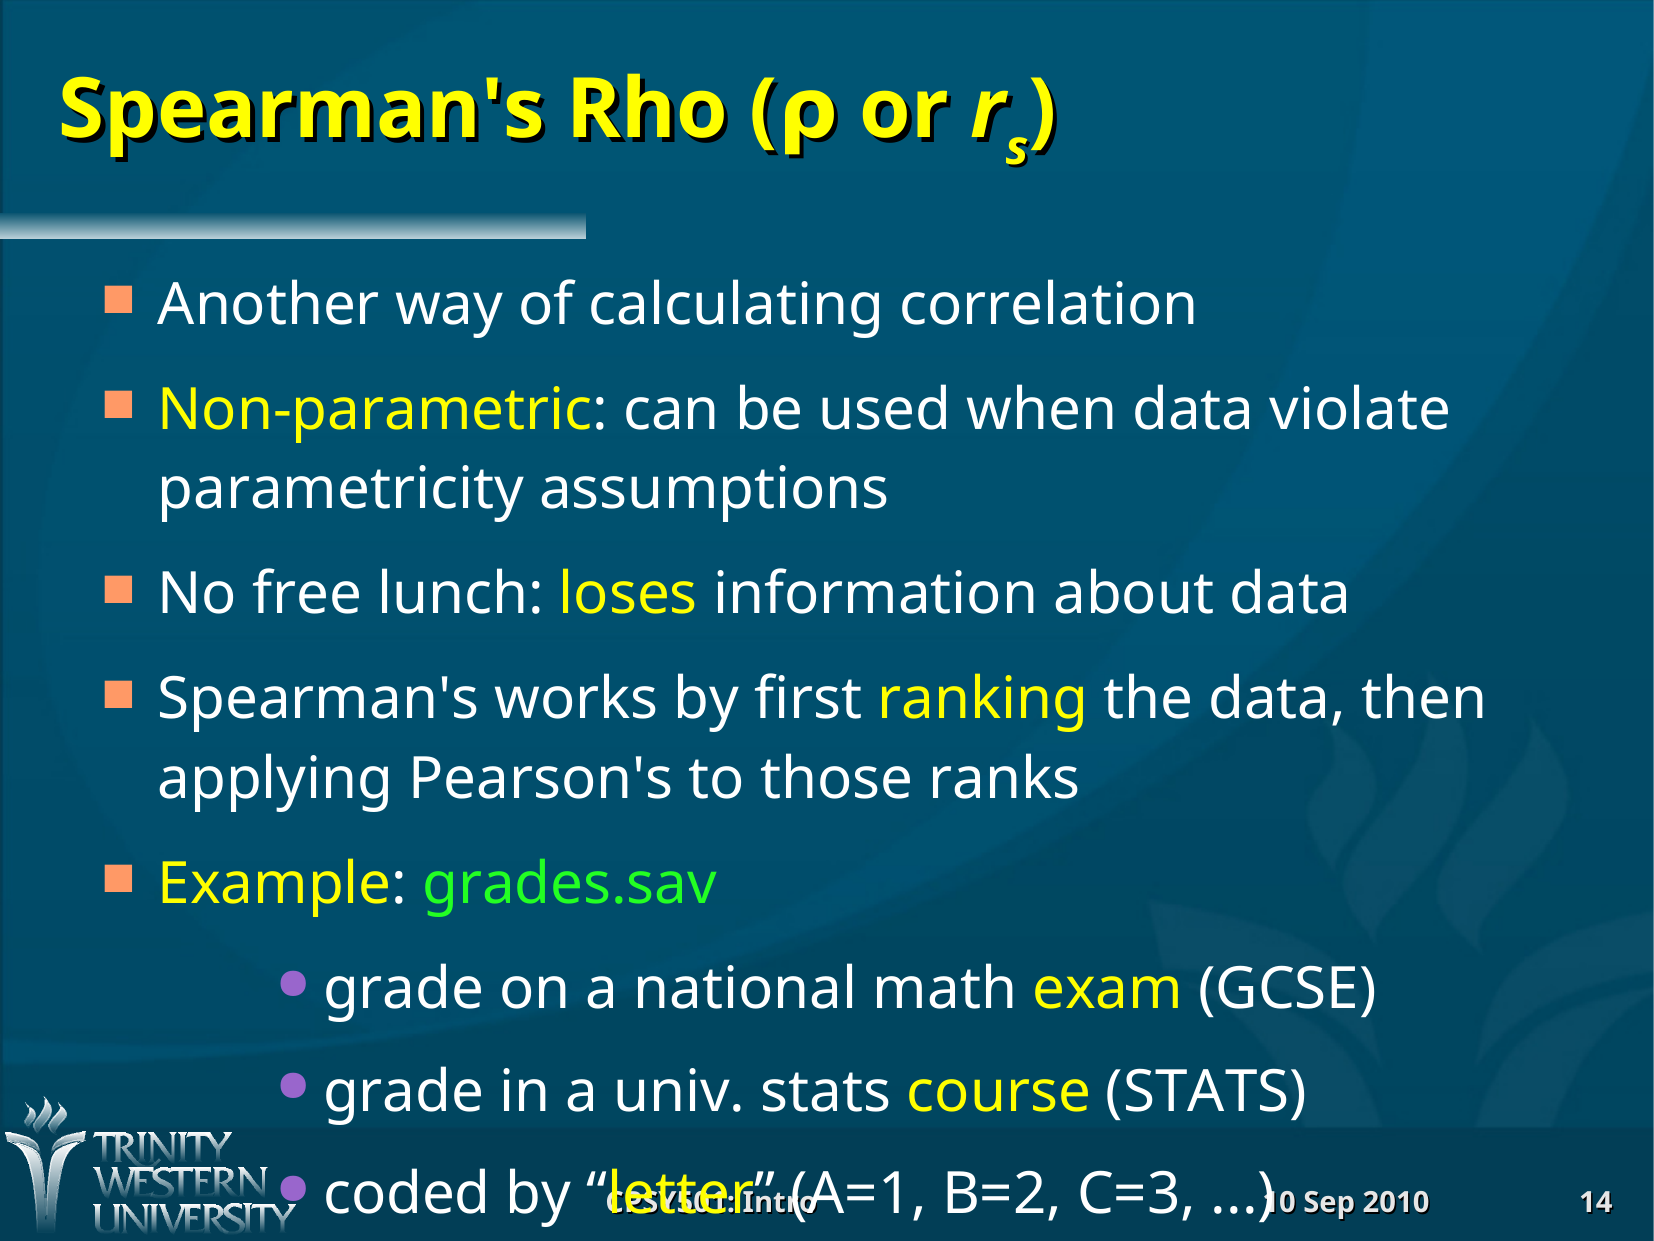

# Spearman's Rho (ρ or rs)
Another way of calculating correlation
Non-parametric: can be used when data violate parametricity assumptions
No free lunch: loses information about data
Spearman's works by first ranking the data, then applying Pearson's to those ranks
Example: grades.sav
grade on a national math exam (GCSE)
grade in a univ. stats course (STATS)
coded by “letter” (A=1, B=2, C=3, ...)
CPSY501: Intro
10 Sep 2010
14